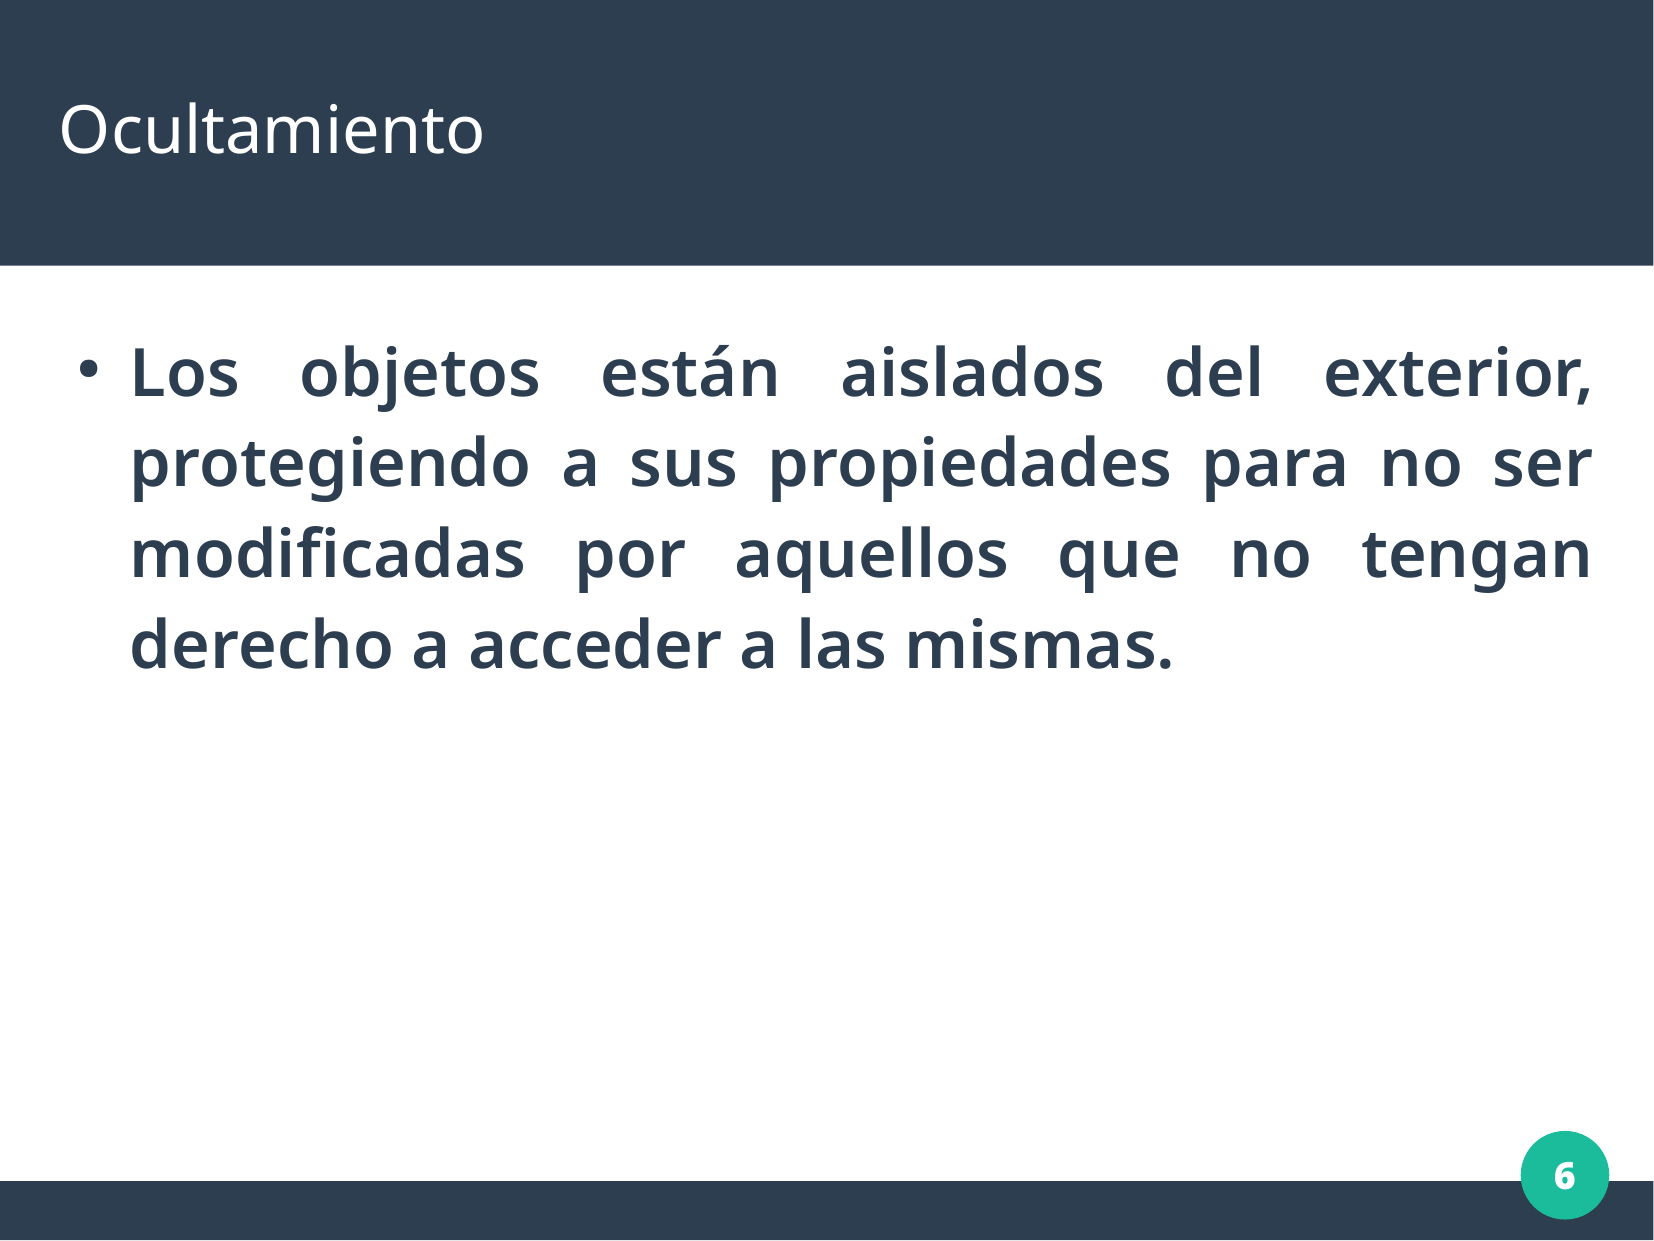

# Ocultamiento
Los objetos están aislados del exterior, protegiendo a sus propiedades para no ser modificadas por aquellos que no tengan derecho a acceder a las mismas.
6